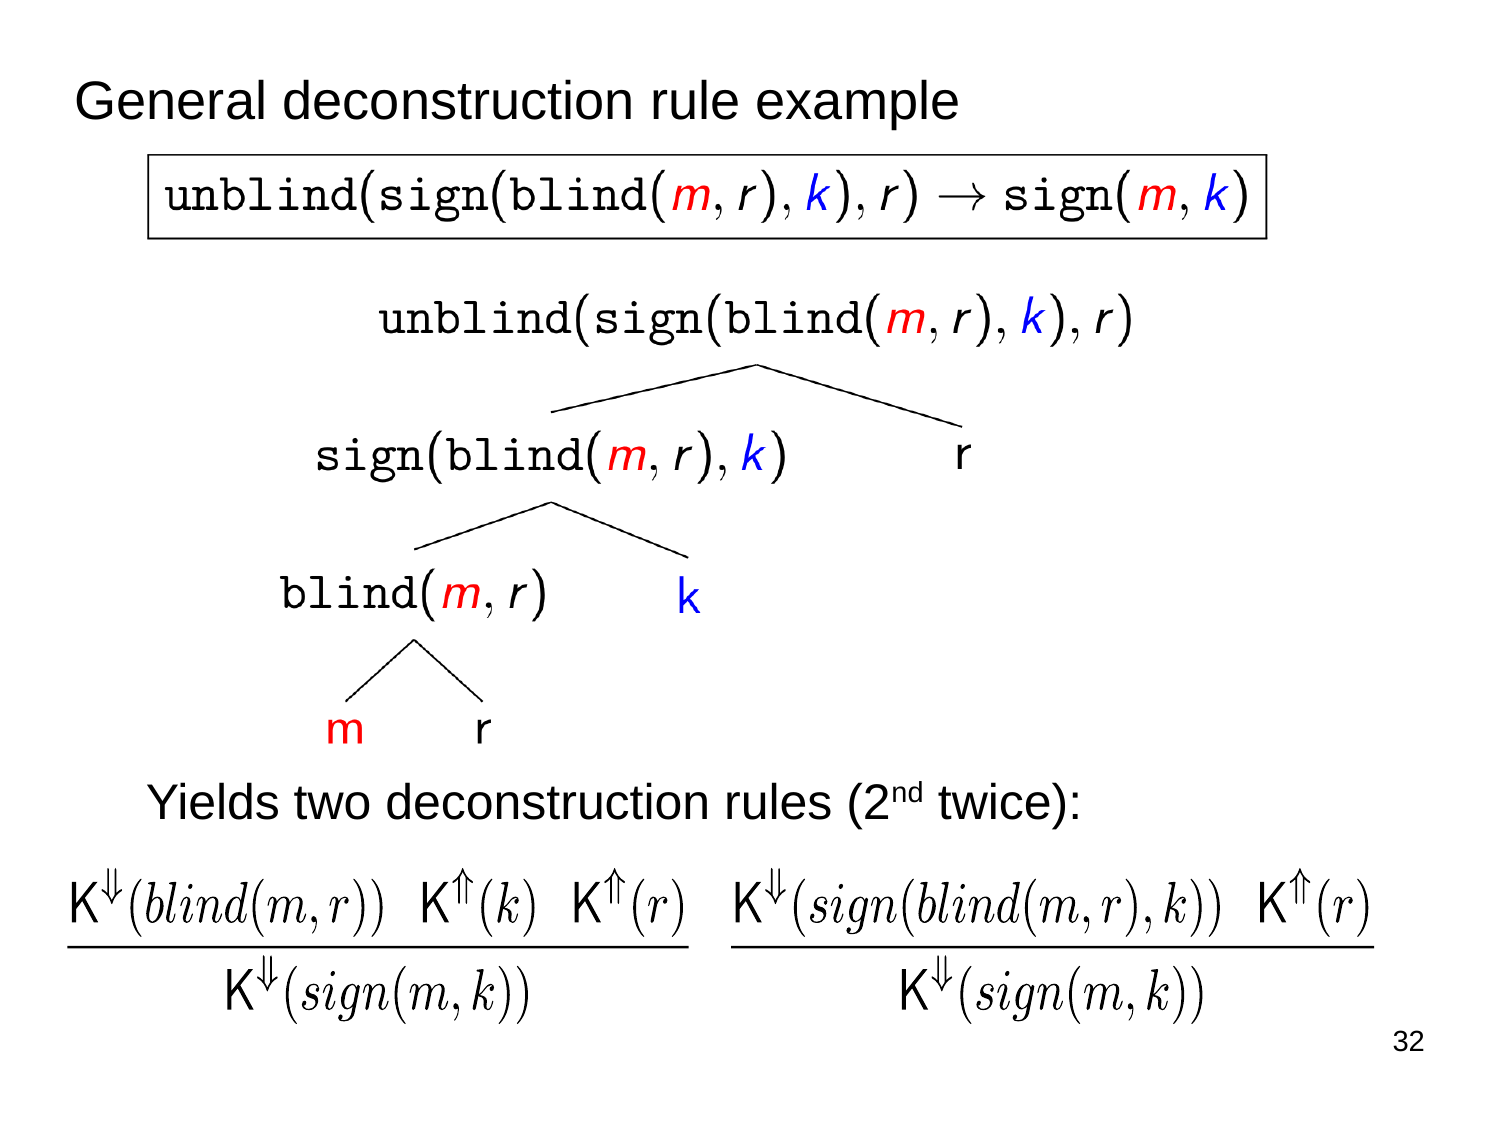

# General deconstruction rule example
Yields two deconstruction rules (2nd twice):
32